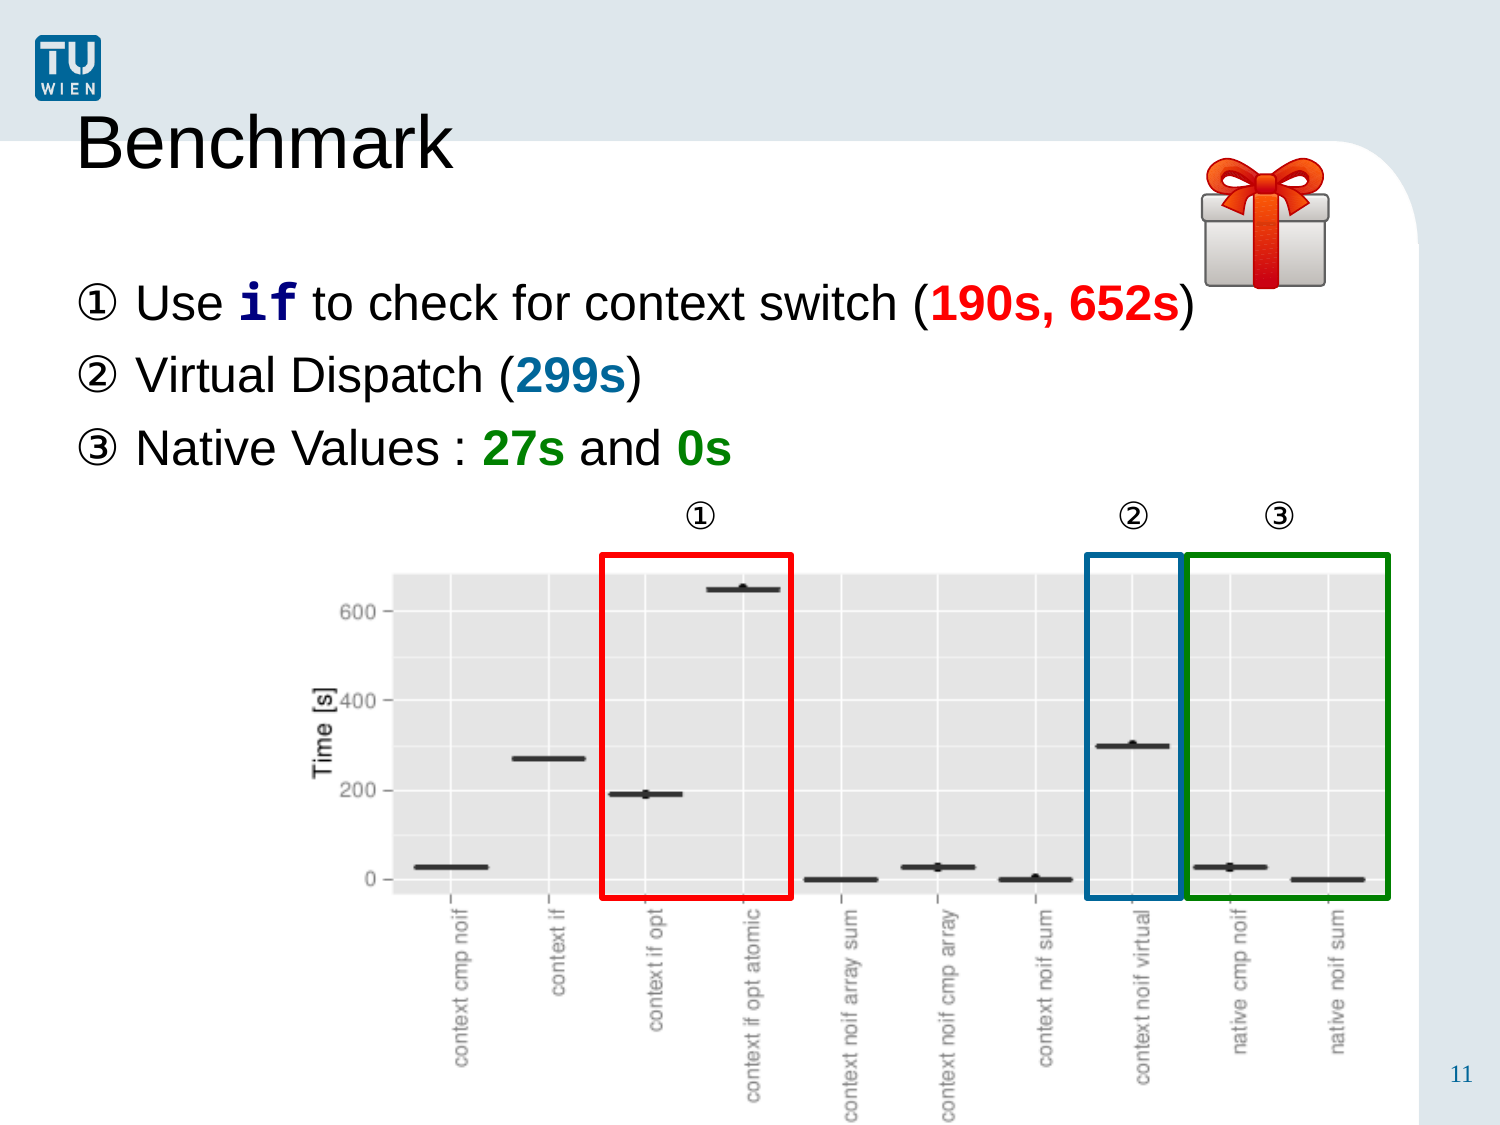

# Benchmark
① Use if to check for context switch (190s, 652s)
② Virtual Dispatch (299s)
③ Native Values : 27s and 0s
②
③
￼￼①
11